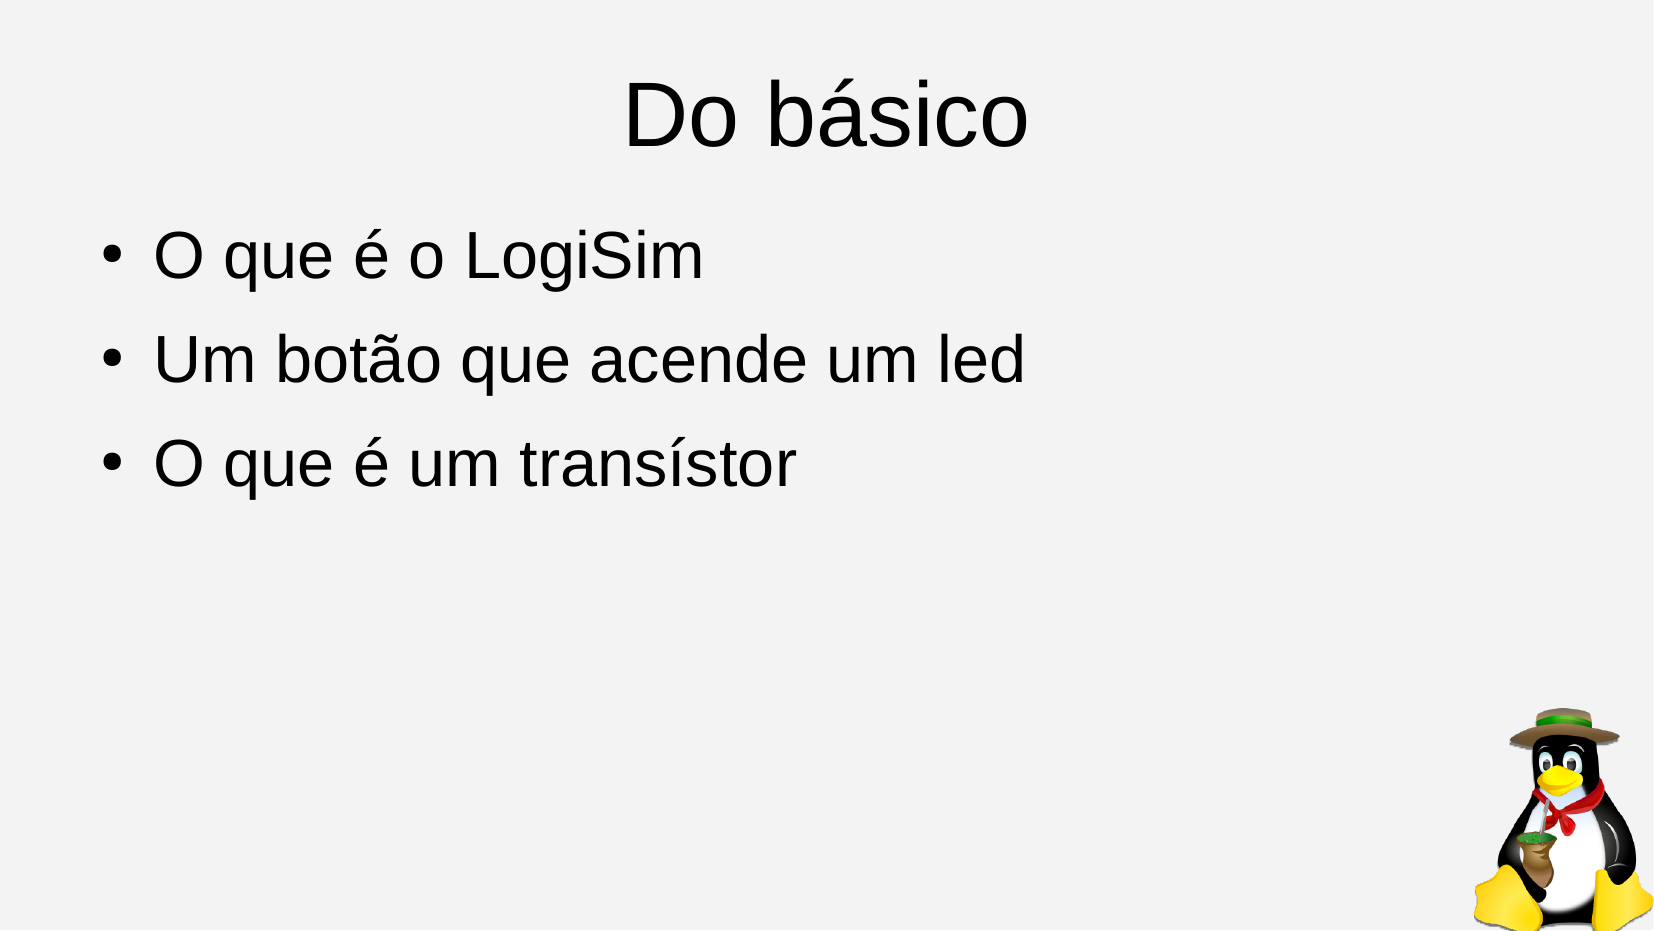

# Do básico
O que é o LogiSim
Um botão que acende um led
O que é um transístor